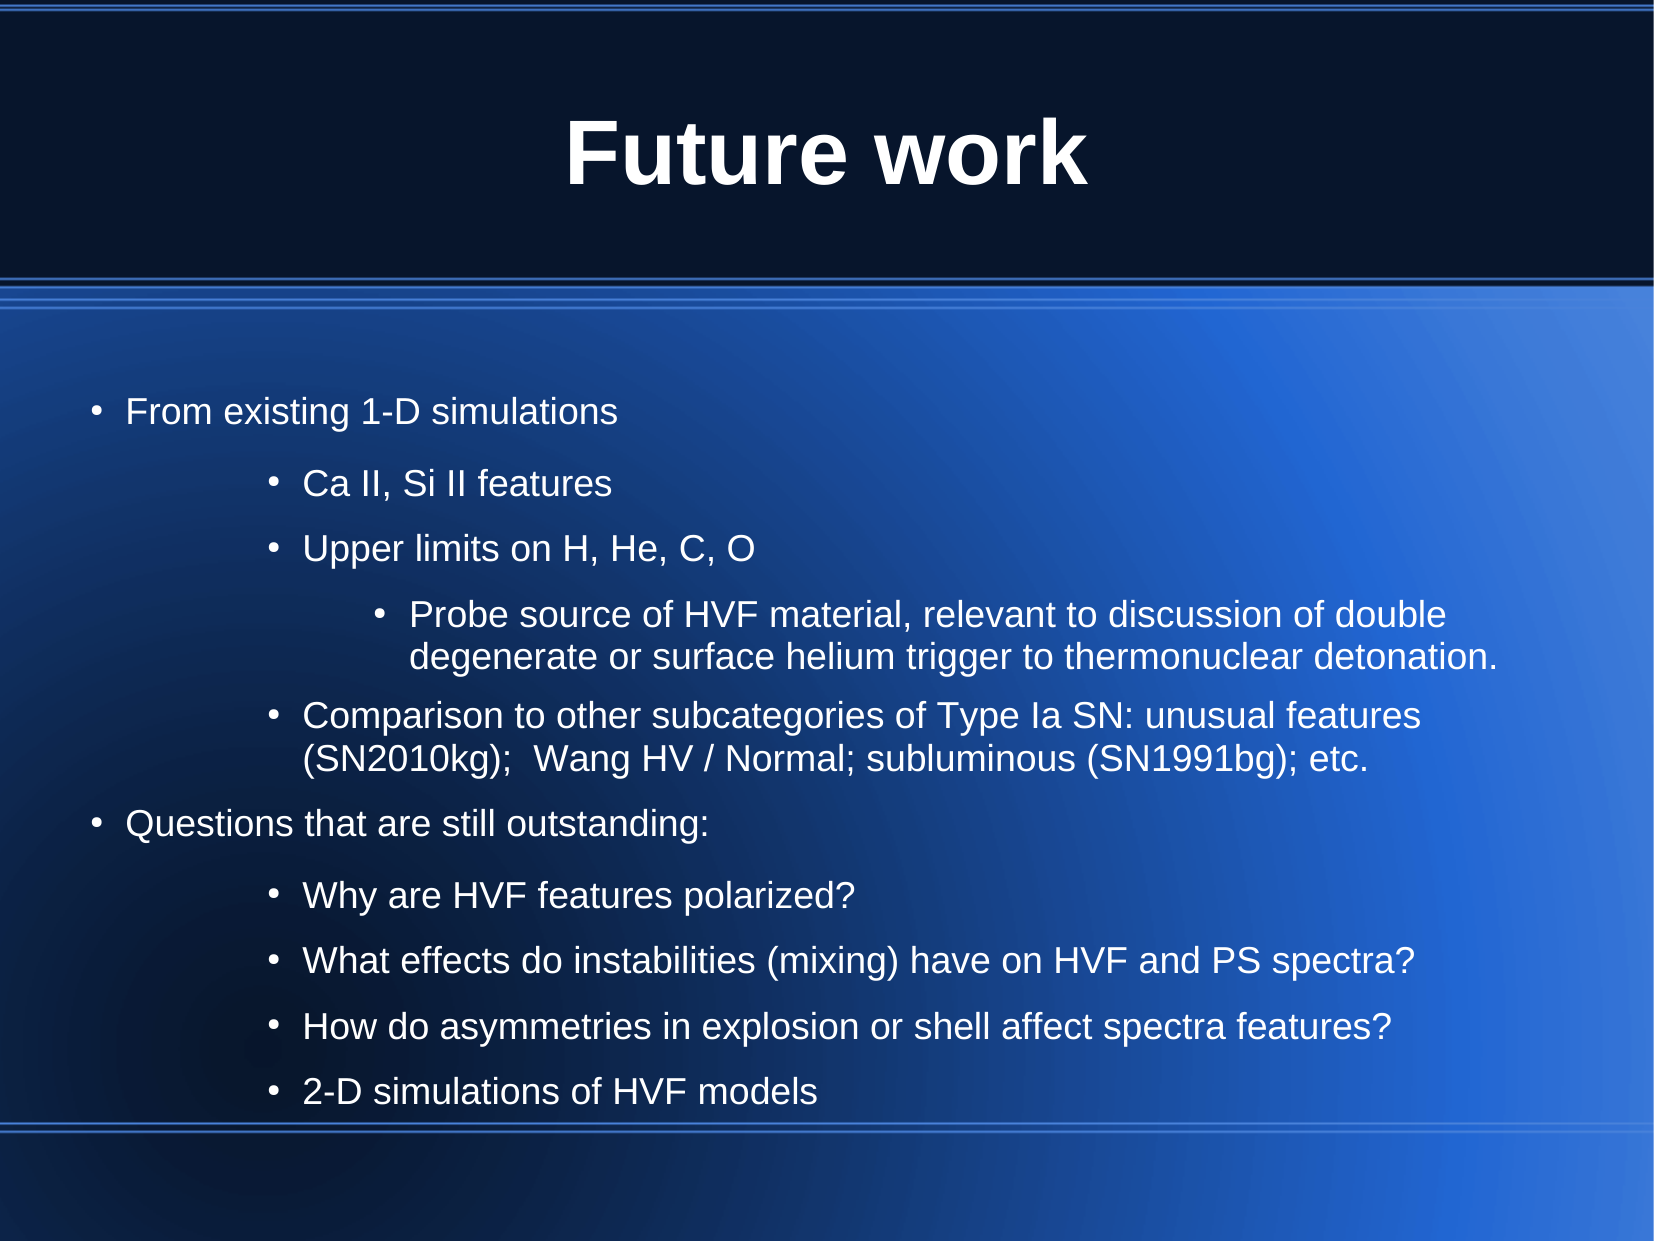

# Future work
From existing 1-D simulations
Ca II, Si II features
Upper limits on H, He, C, O
Probe source of HVF material, relevant to discussion of double degenerate or surface helium trigger to thermonuclear detonation.
Comparison to other subcategories of Type Ia SN: unusual features (SN2010kg); Wang HV / Normal; subluminous (SN1991bg); etc.
Questions that are still outstanding:
Why are HVF features polarized?
What effects do instabilities (mixing) have on HVF and PS spectra?
How do asymmetries in explosion or shell affect spectra features?
2-D simulations of HVF models